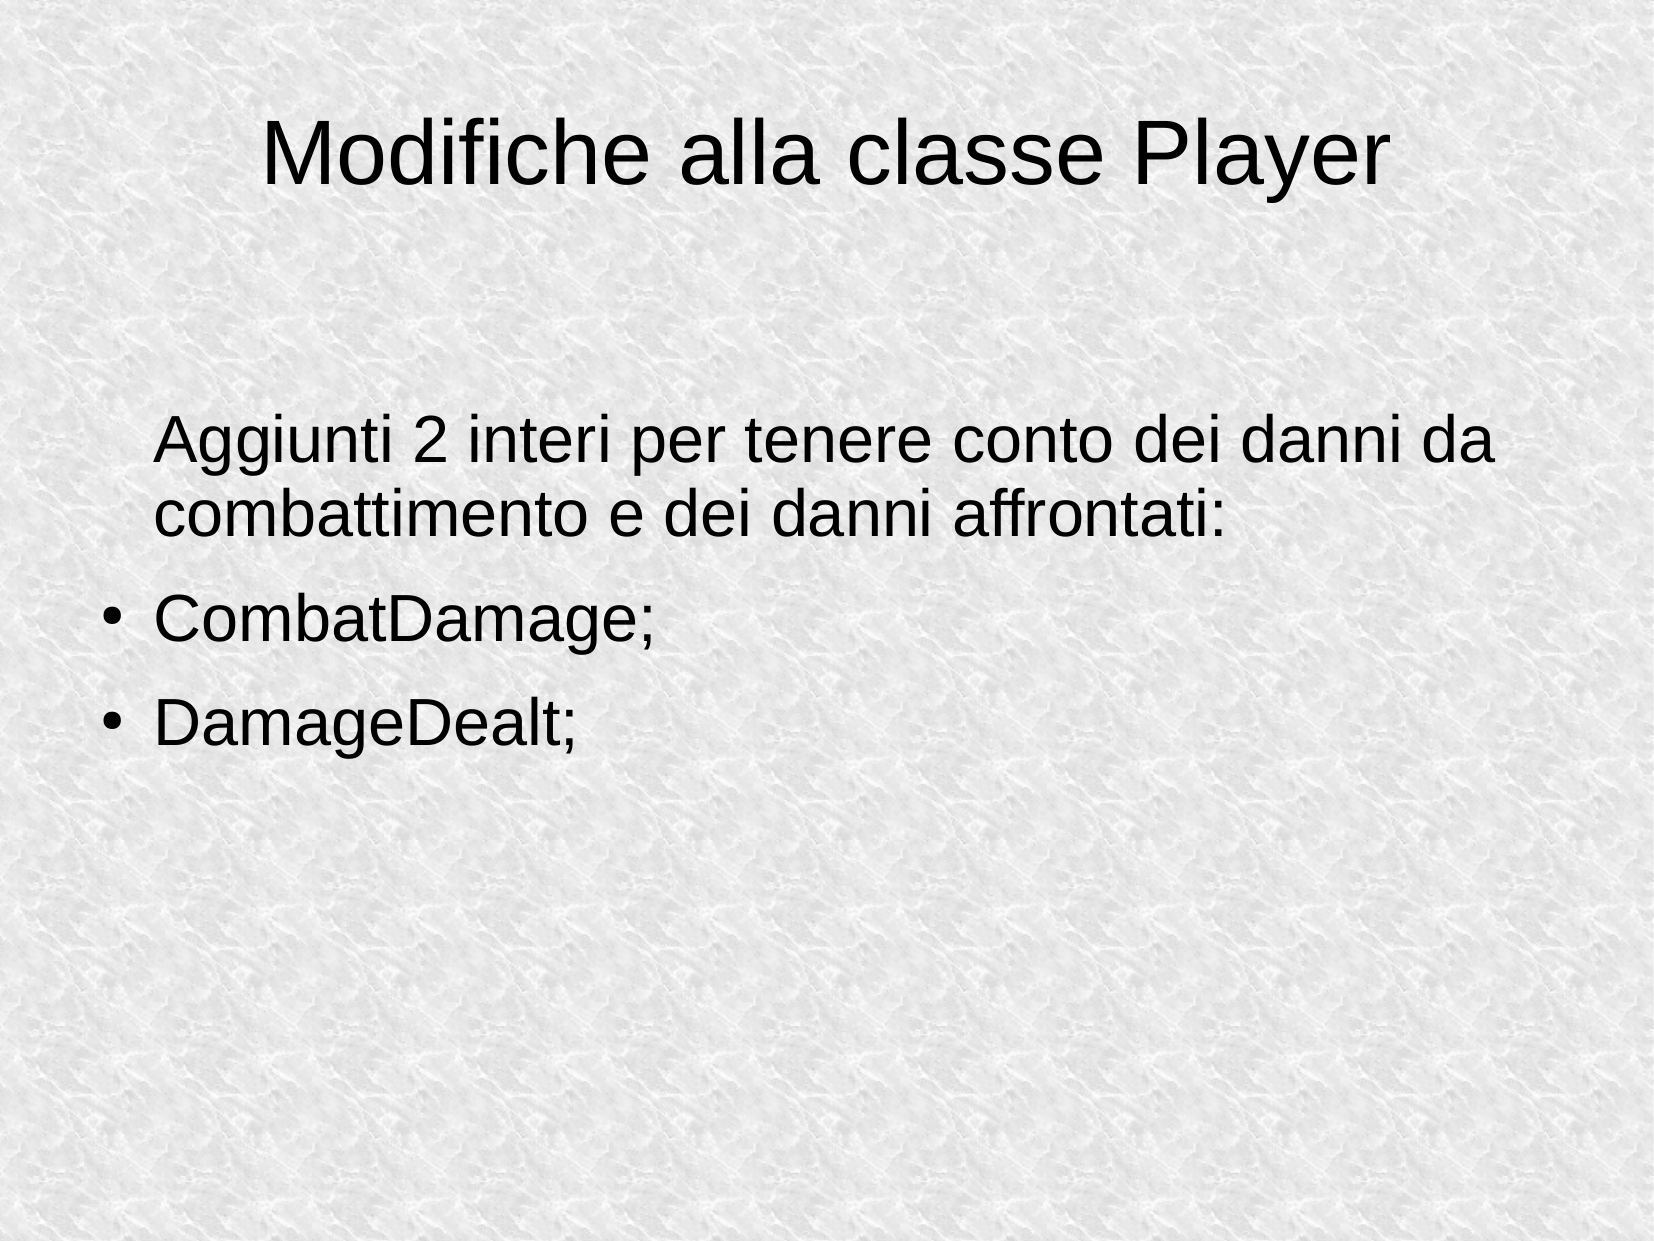

# Modifiche alla classe Player
Aggiunti 2 interi per tenere conto dei danni da combattimento e dei danni affrontati:
CombatDamage;
DamageDealt;